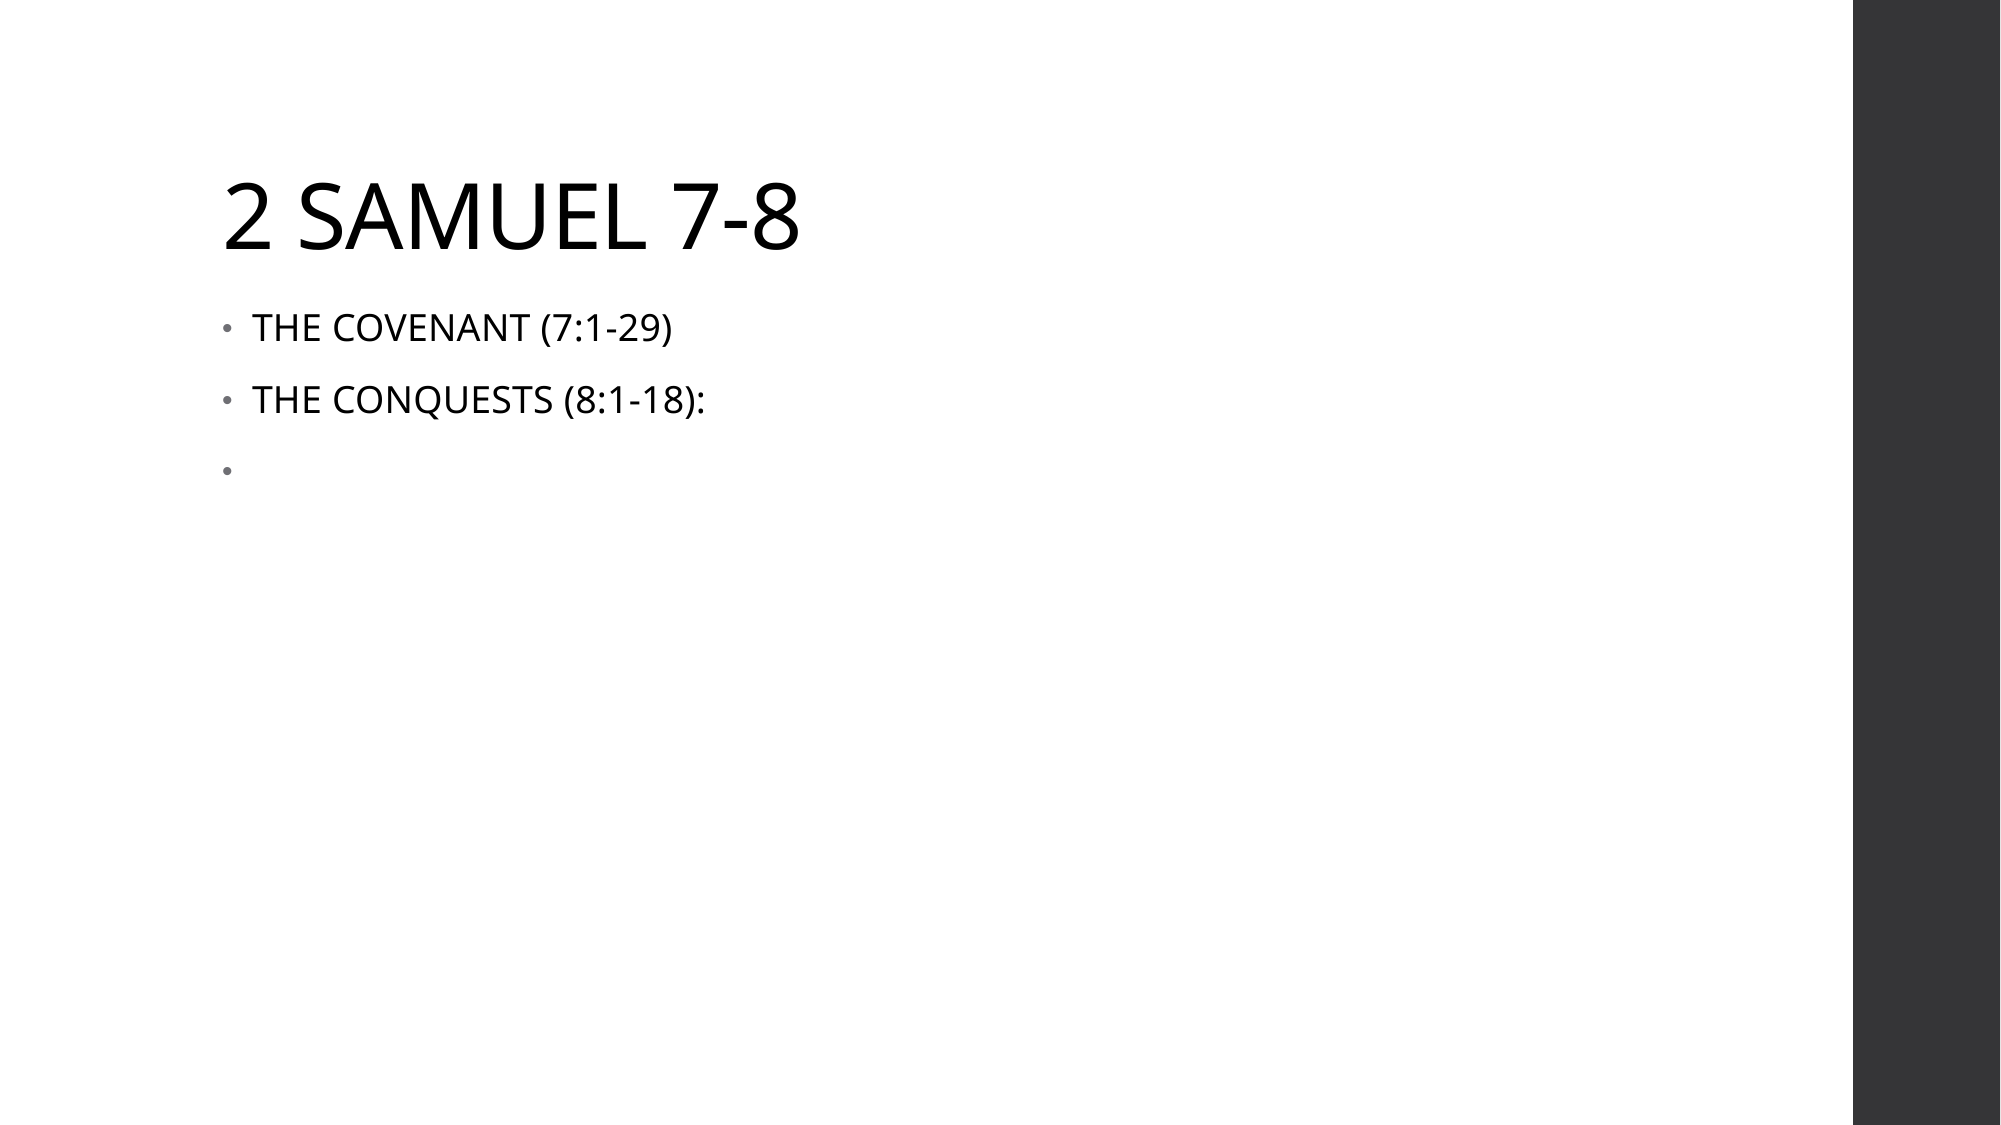

# 2 SAMUEL 7-8
THE COVENANT (7:1-29)
THE CONQUESTS (8:1-18):